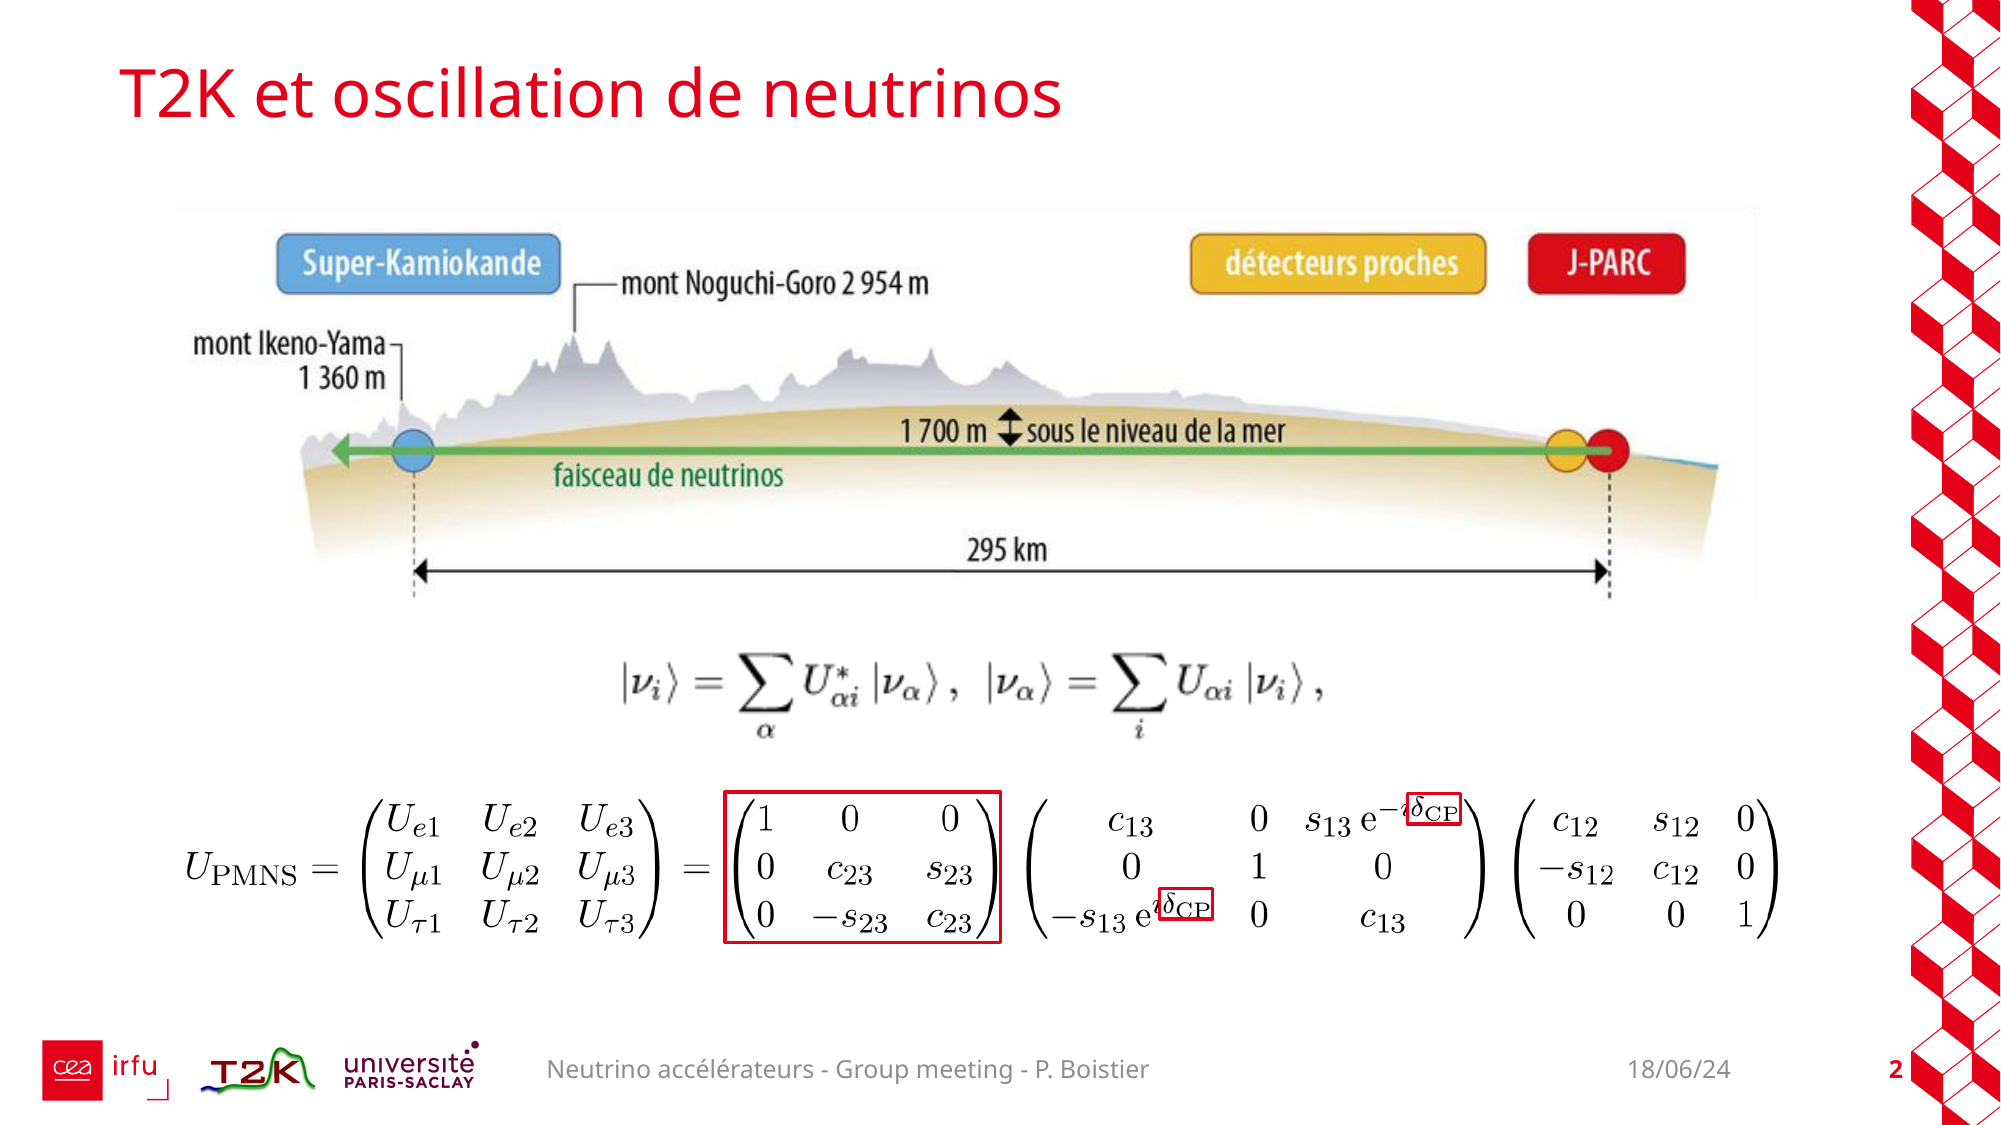

# T2K et oscillation de neutrinos
Neutrino accélérateurs - Group meeting - P. Boistier
18/06/24
2